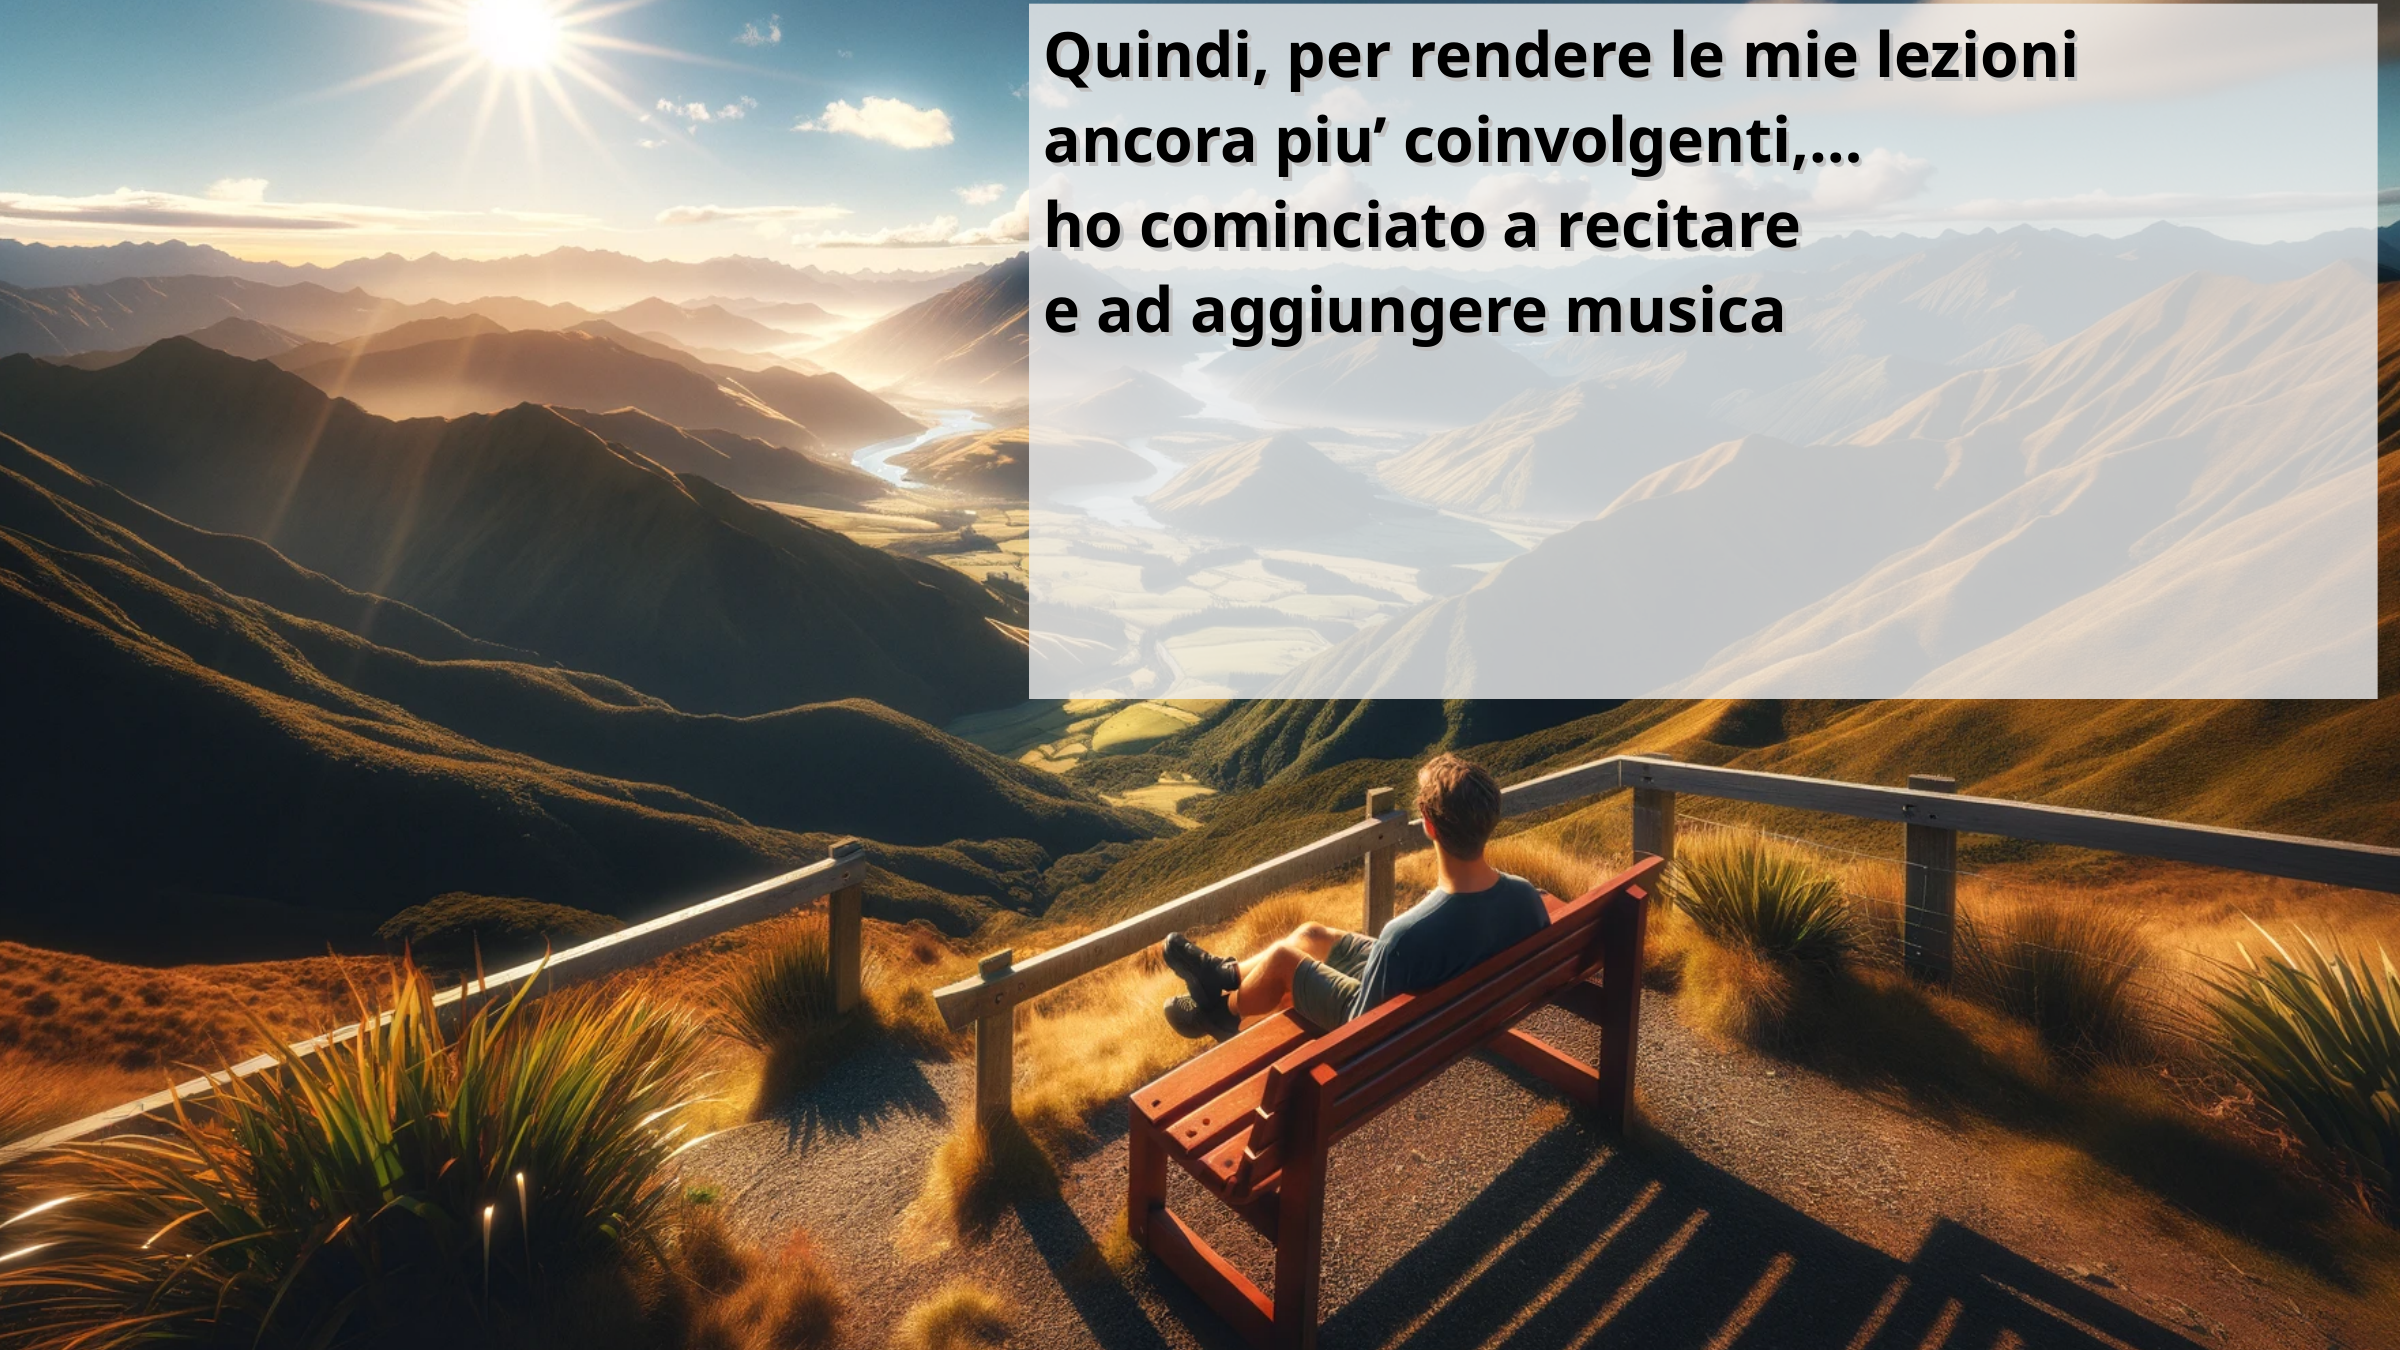

Quindi, per rendere le mie lezioni
ancora piu’ coinvolgenti,…
ho cominciato a recitare
e ad aggiungere musica